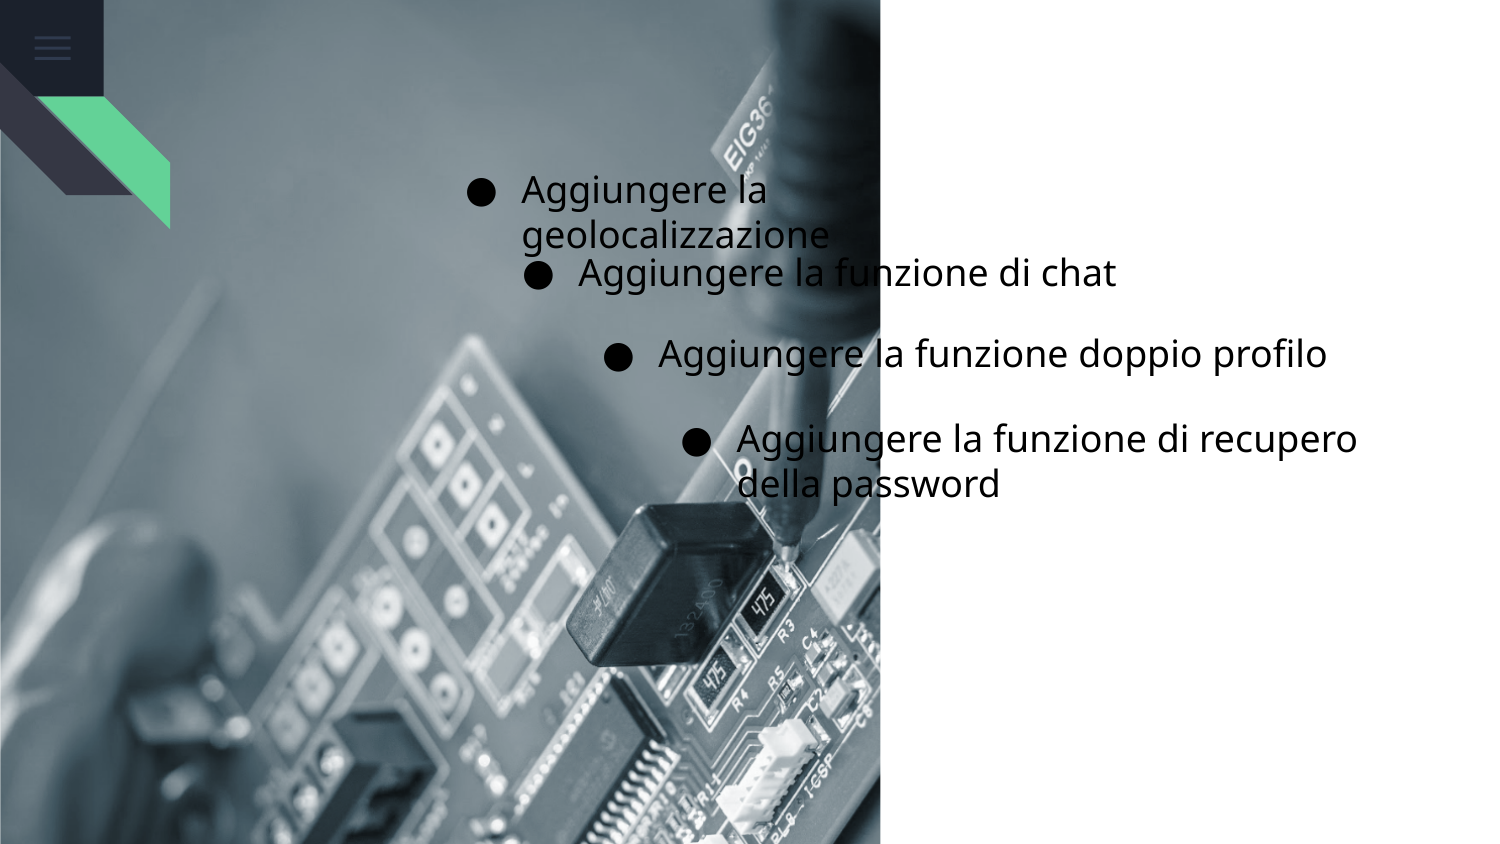

Aggiungere la geolocalizzazione
Aggiungere la funzione di chat
Aggiungere la funzione doppio profilo
Aggiungere la funzione di recupero della password